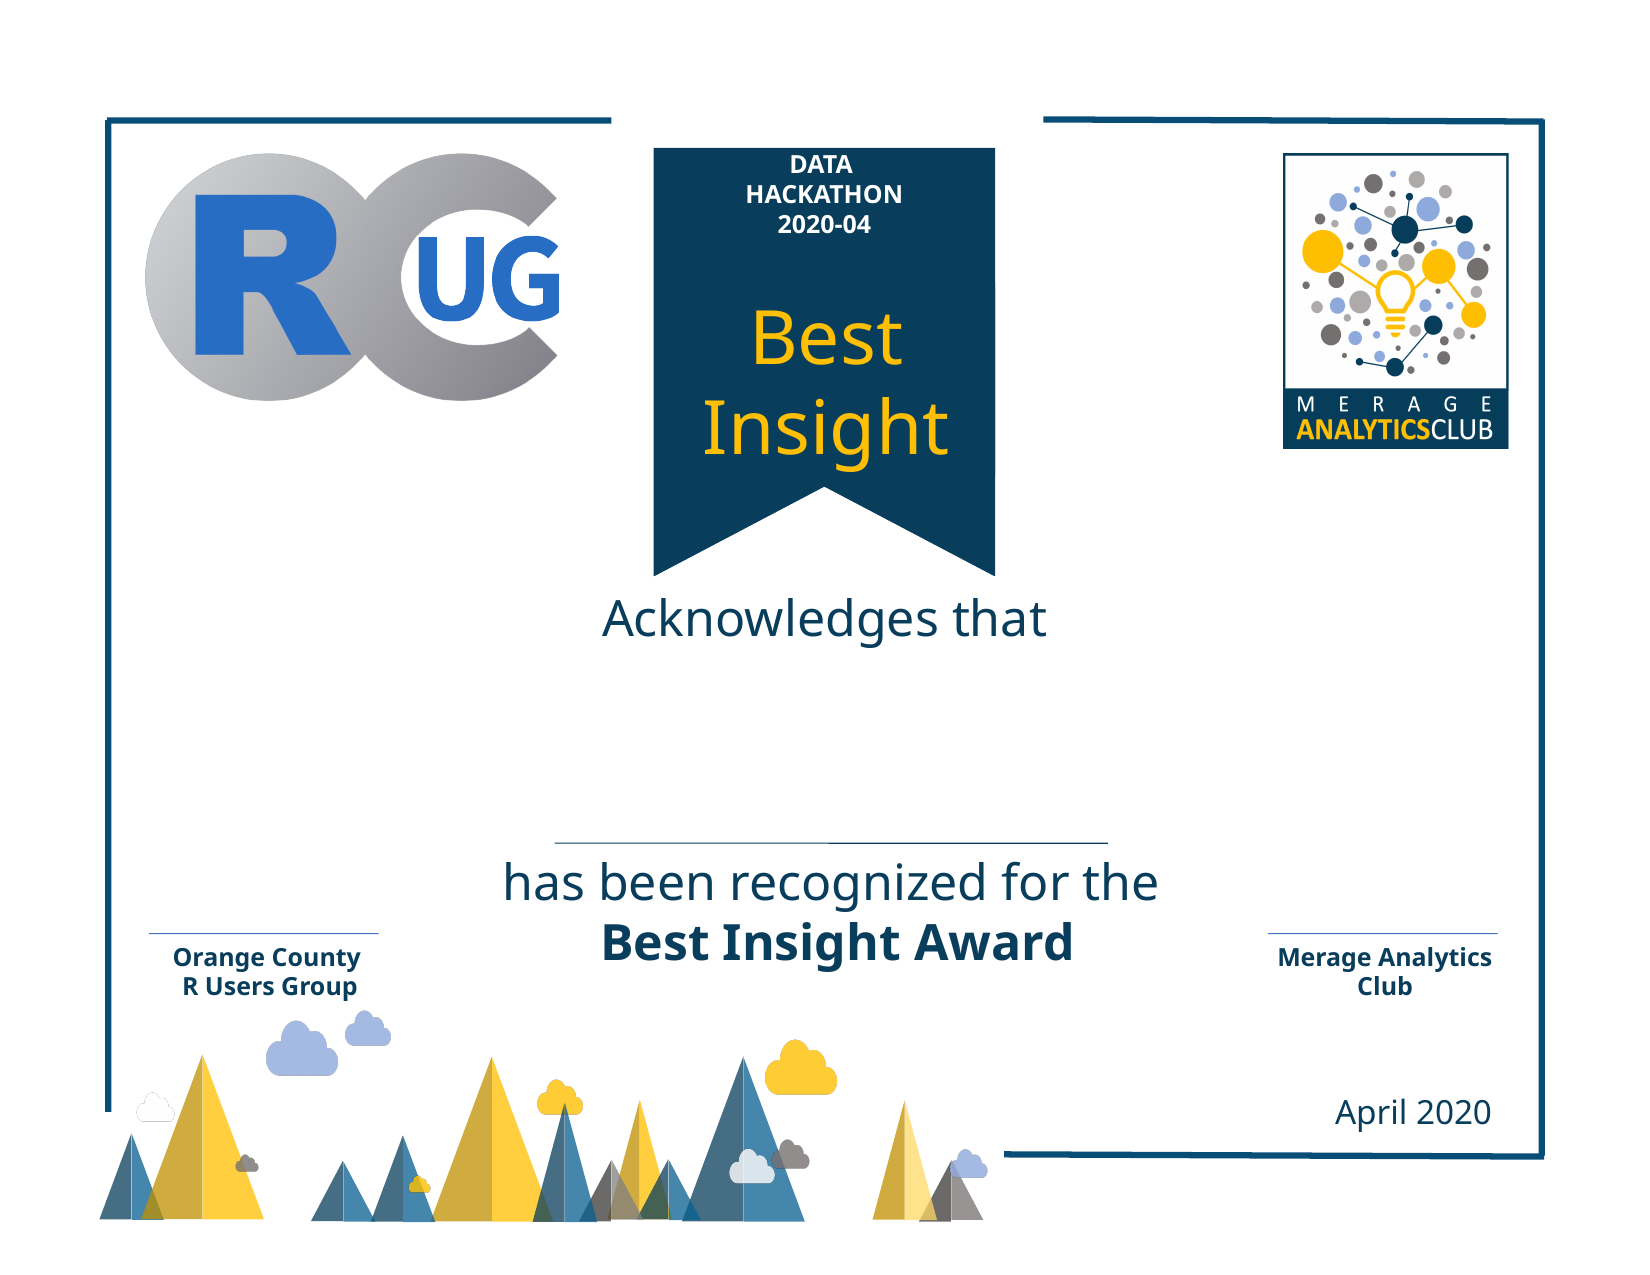

DATA
HACKATHON
2020-04
Best Insight
Acknowledges that
has been recognized for the
Best Insight Award
Orange County
R Users Group
Merage Analytics Club
April 2020